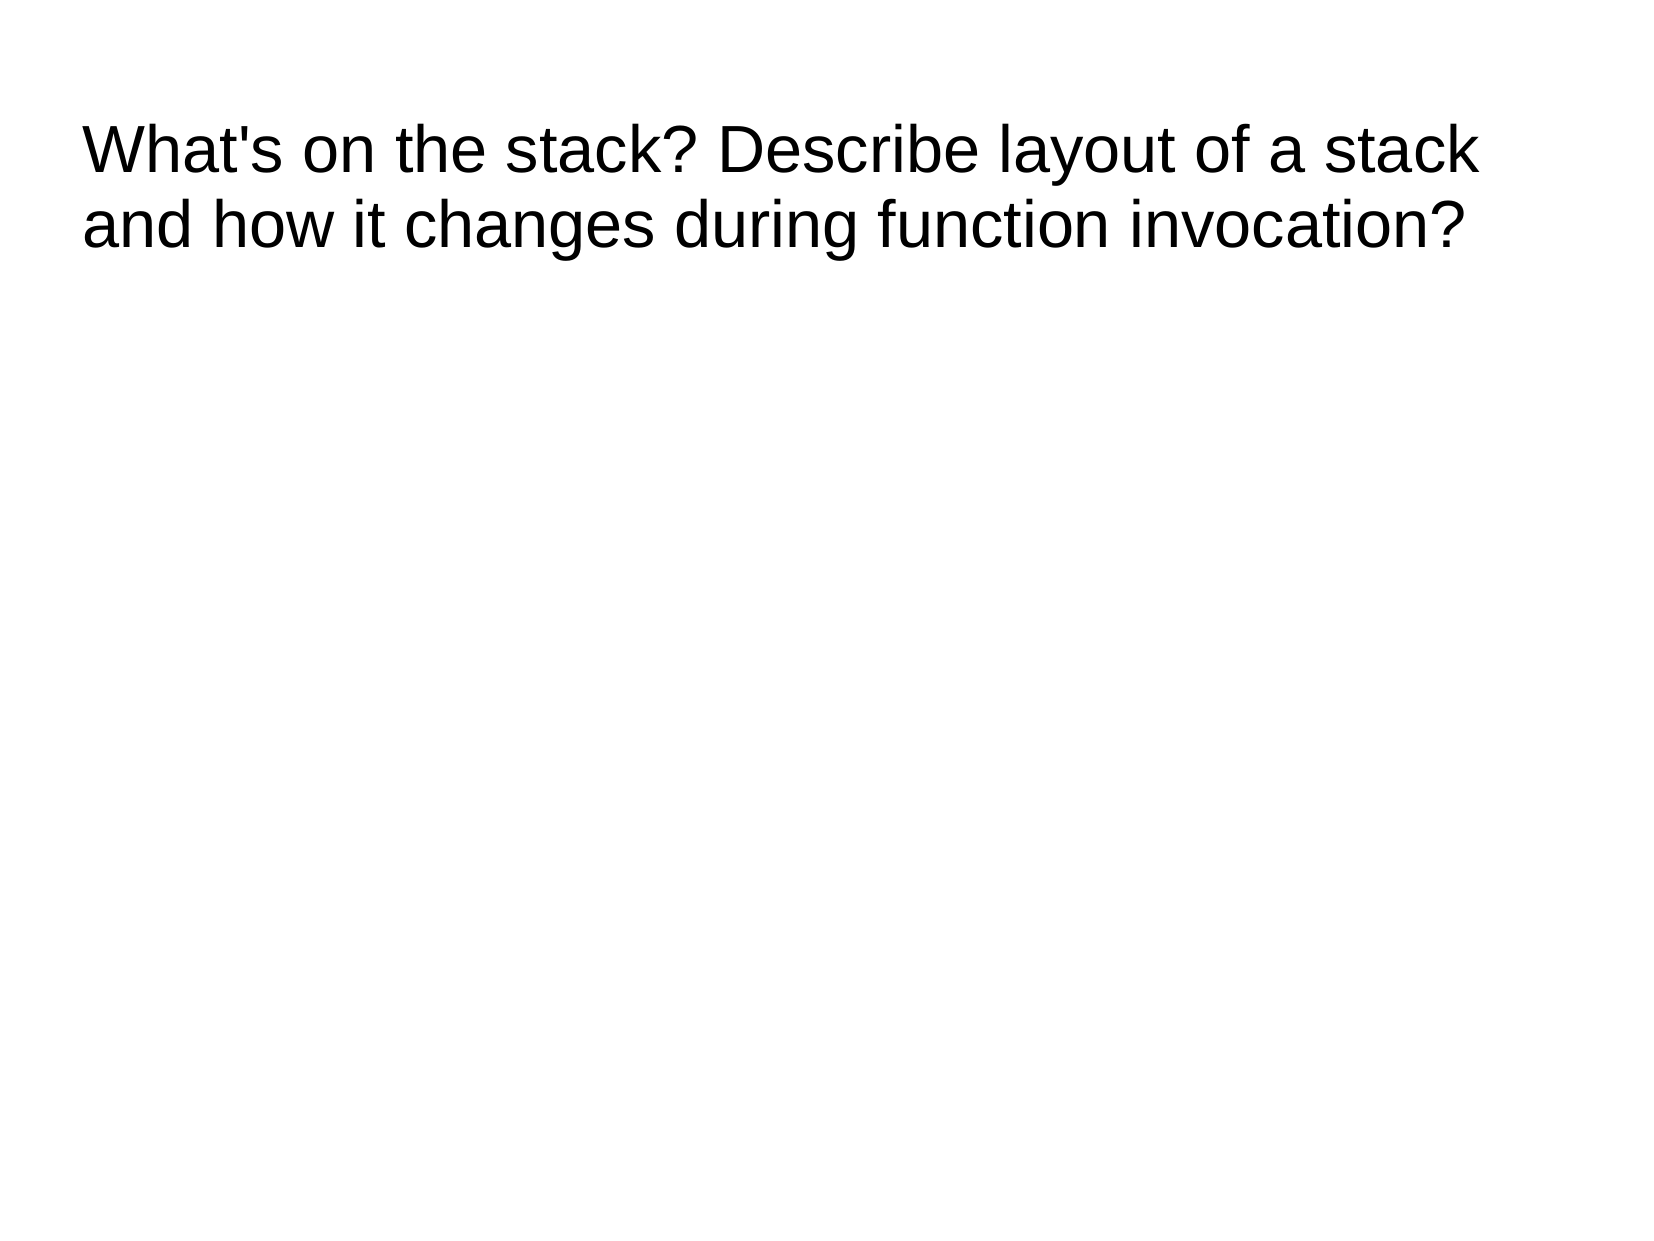

# What's on the stack? Describe layout of a stack and how it changes during function invocation?